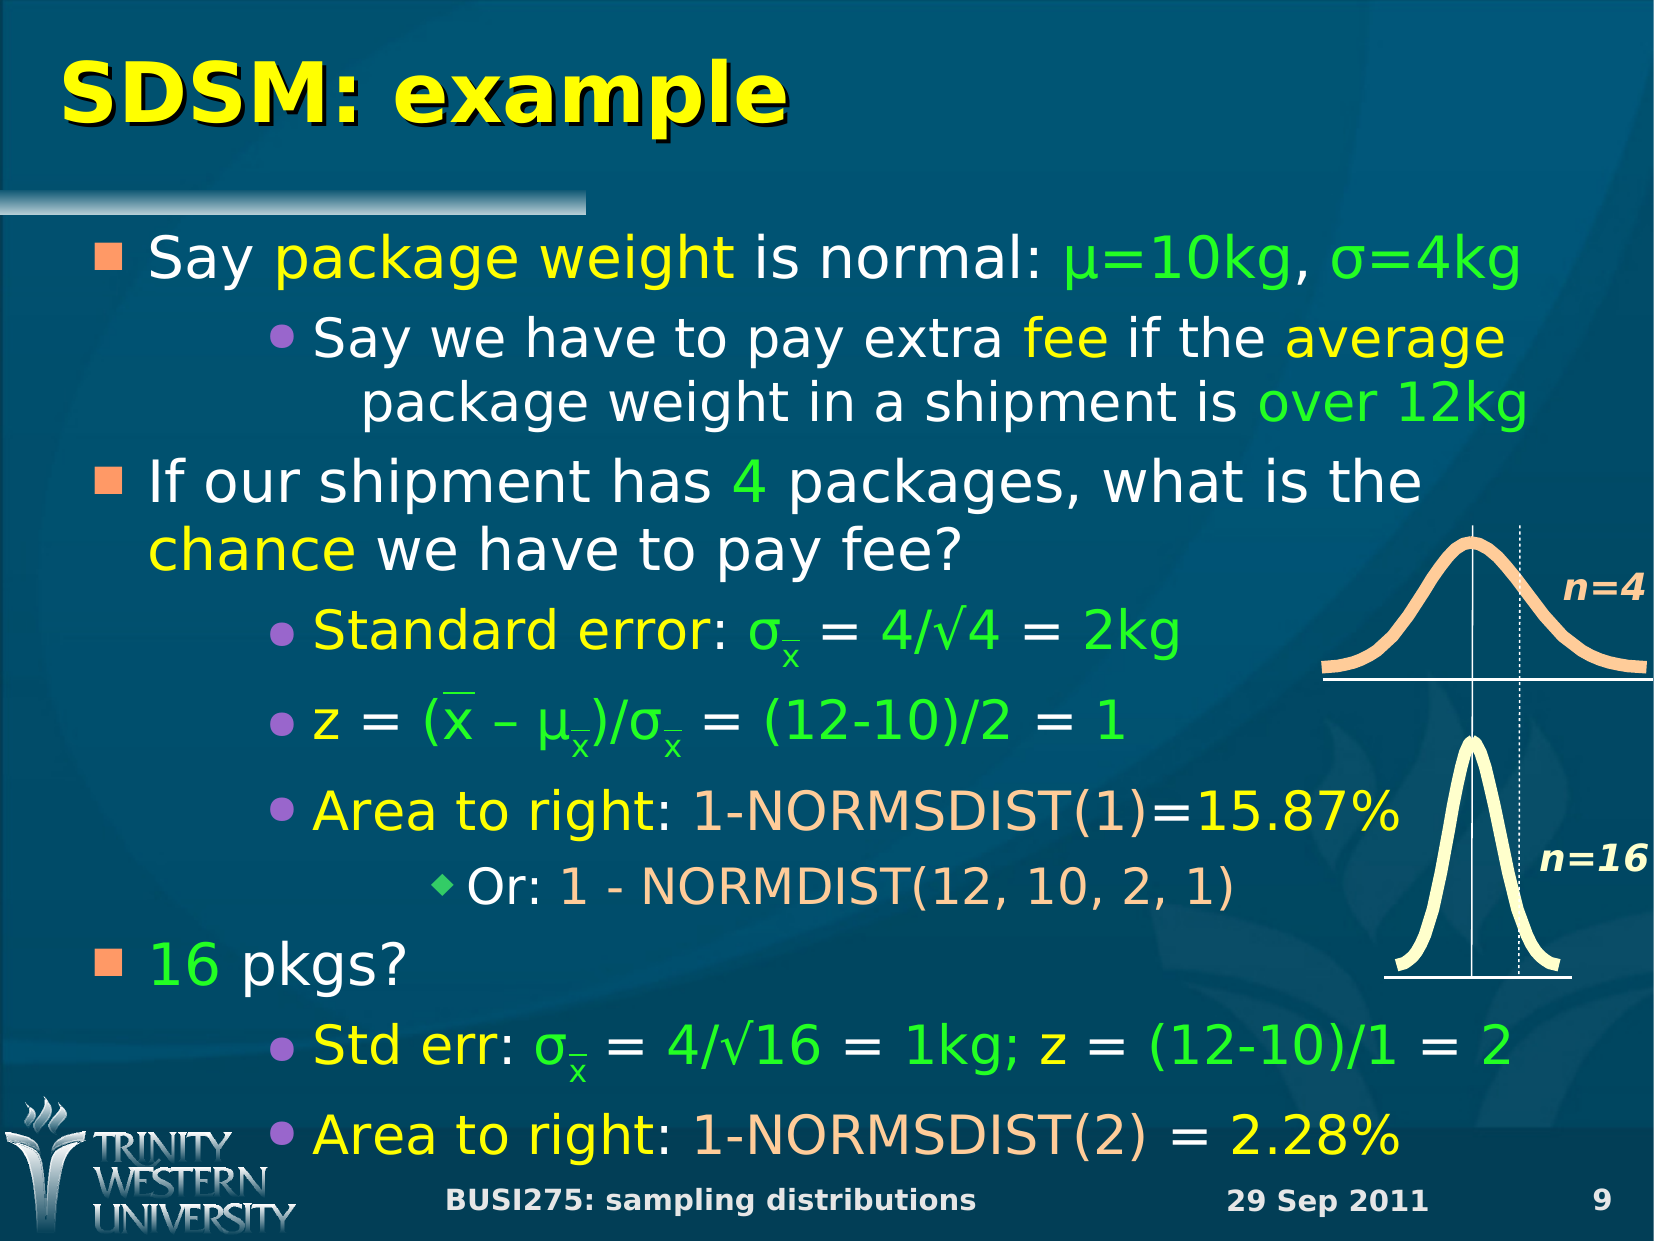

# SDSM: example
Say package weight is normal: μ=10kg, σ=4kg
Say we have to pay extra fee if the average package weight in a shipment is over 12kg
If our shipment has 4 packages, what is the chance we have to pay fee?
Standard error: σx = 4/√4 = 2kg
z = (x – μx)/σx = (12-10)/2 = 1
Area to right: 1-NORMSDIST(1)=15.87%
Or: 1 - NORMDIST(12, 10, 2, 1)
16 pkgs?
Std err: σx = 4/√16 = 1kg; z = (12-10)/1 = 2
Area to right: 1-NORMSDIST(2) = 2.28%
n=4
n=16
BUSI275: sampling distributions
29 Sep 2011
9